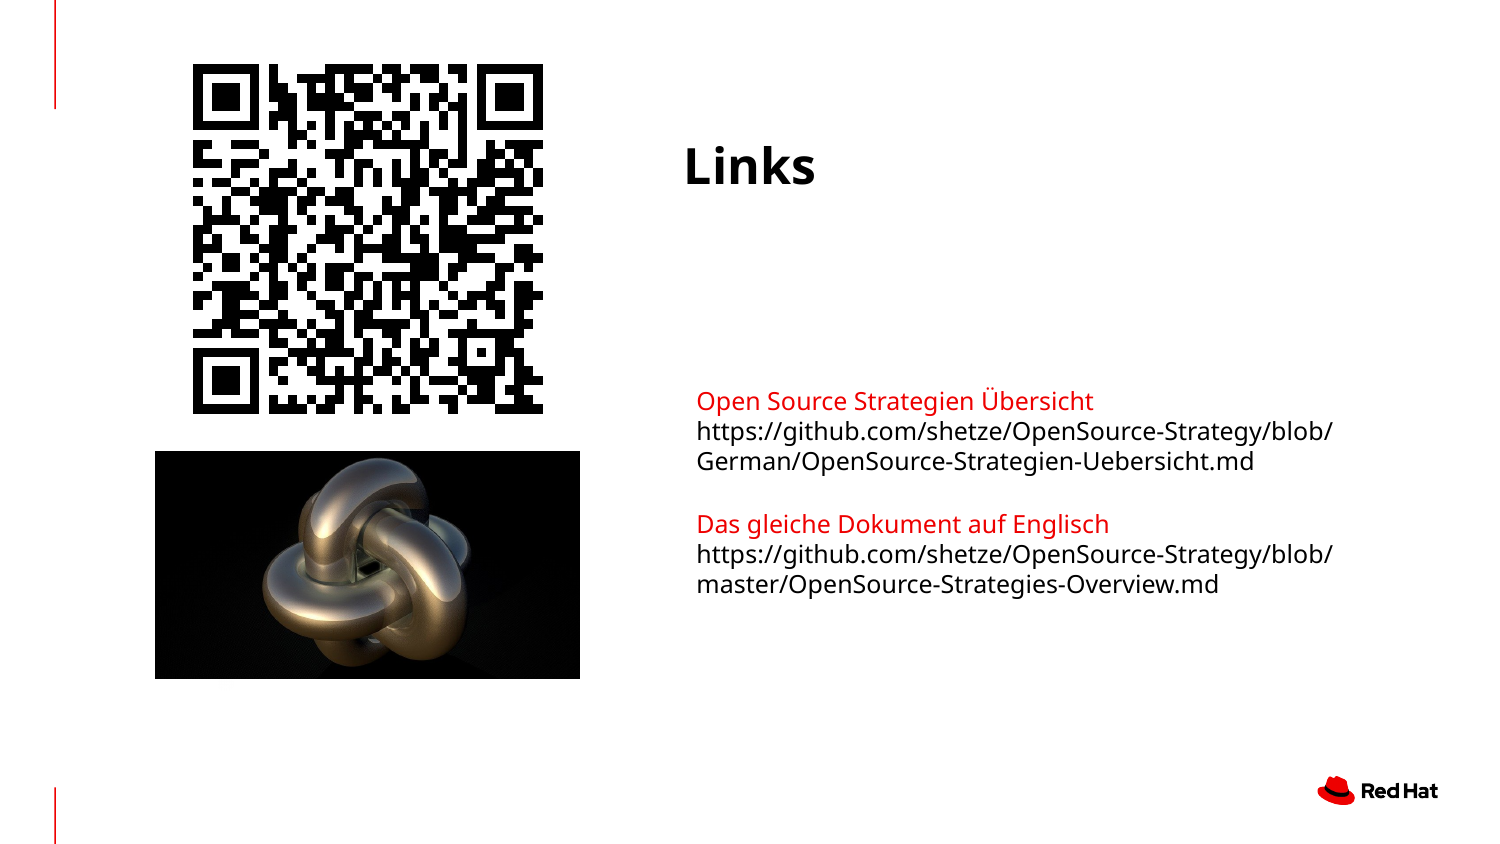

Links
Open Source Strategien Übersicht
https://github.com/shetze/OpenSource-Strategy/blob/German/OpenSource-Strategien-Uebersicht.md
Das gleiche Dokument auf Englisch
https://github.com/shetze/OpenSource-Strategy/blob/master/OpenSource-Strategies-Overview.md